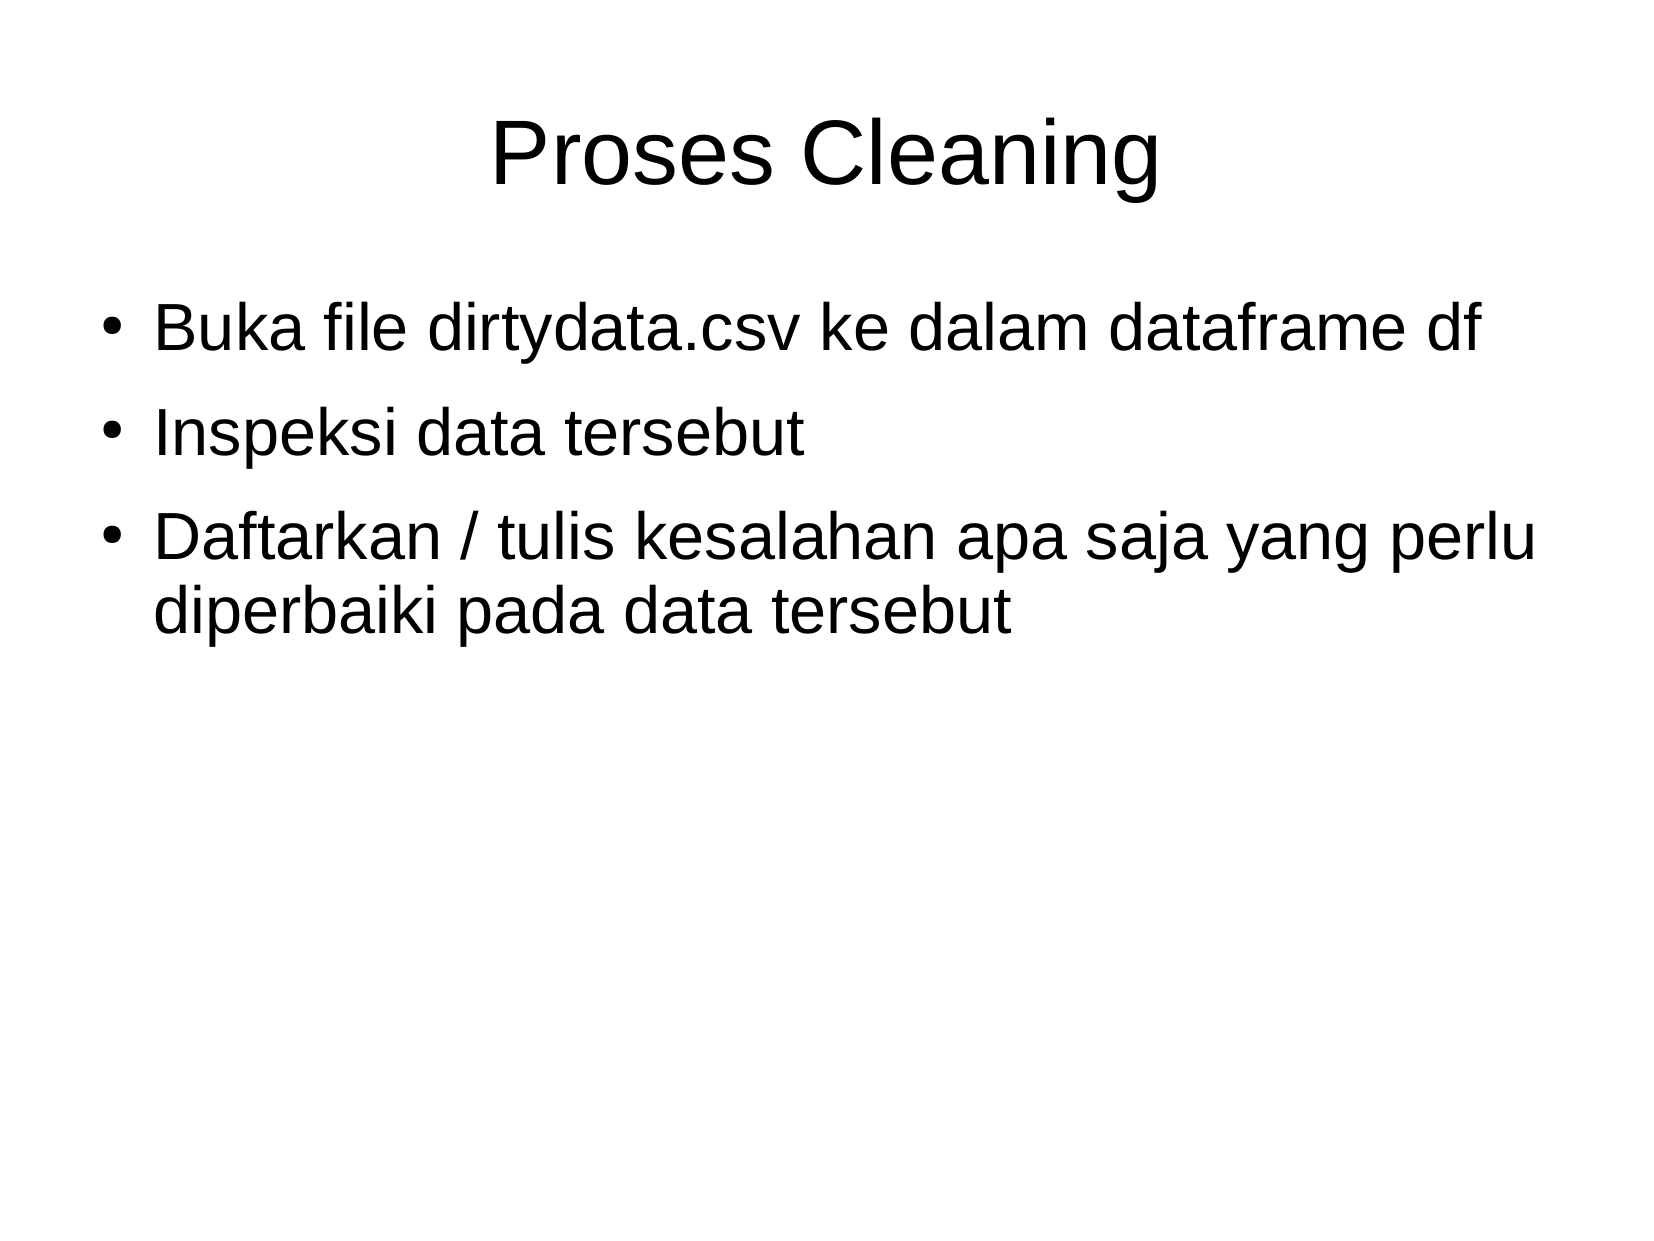

# Proses Cleaning
Buka file dirtydata.csv ke dalam dataframe df
Inspeksi data tersebut
Daftarkan / tulis kesalahan apa saja yang perlu diperbaiki pada data tersebut